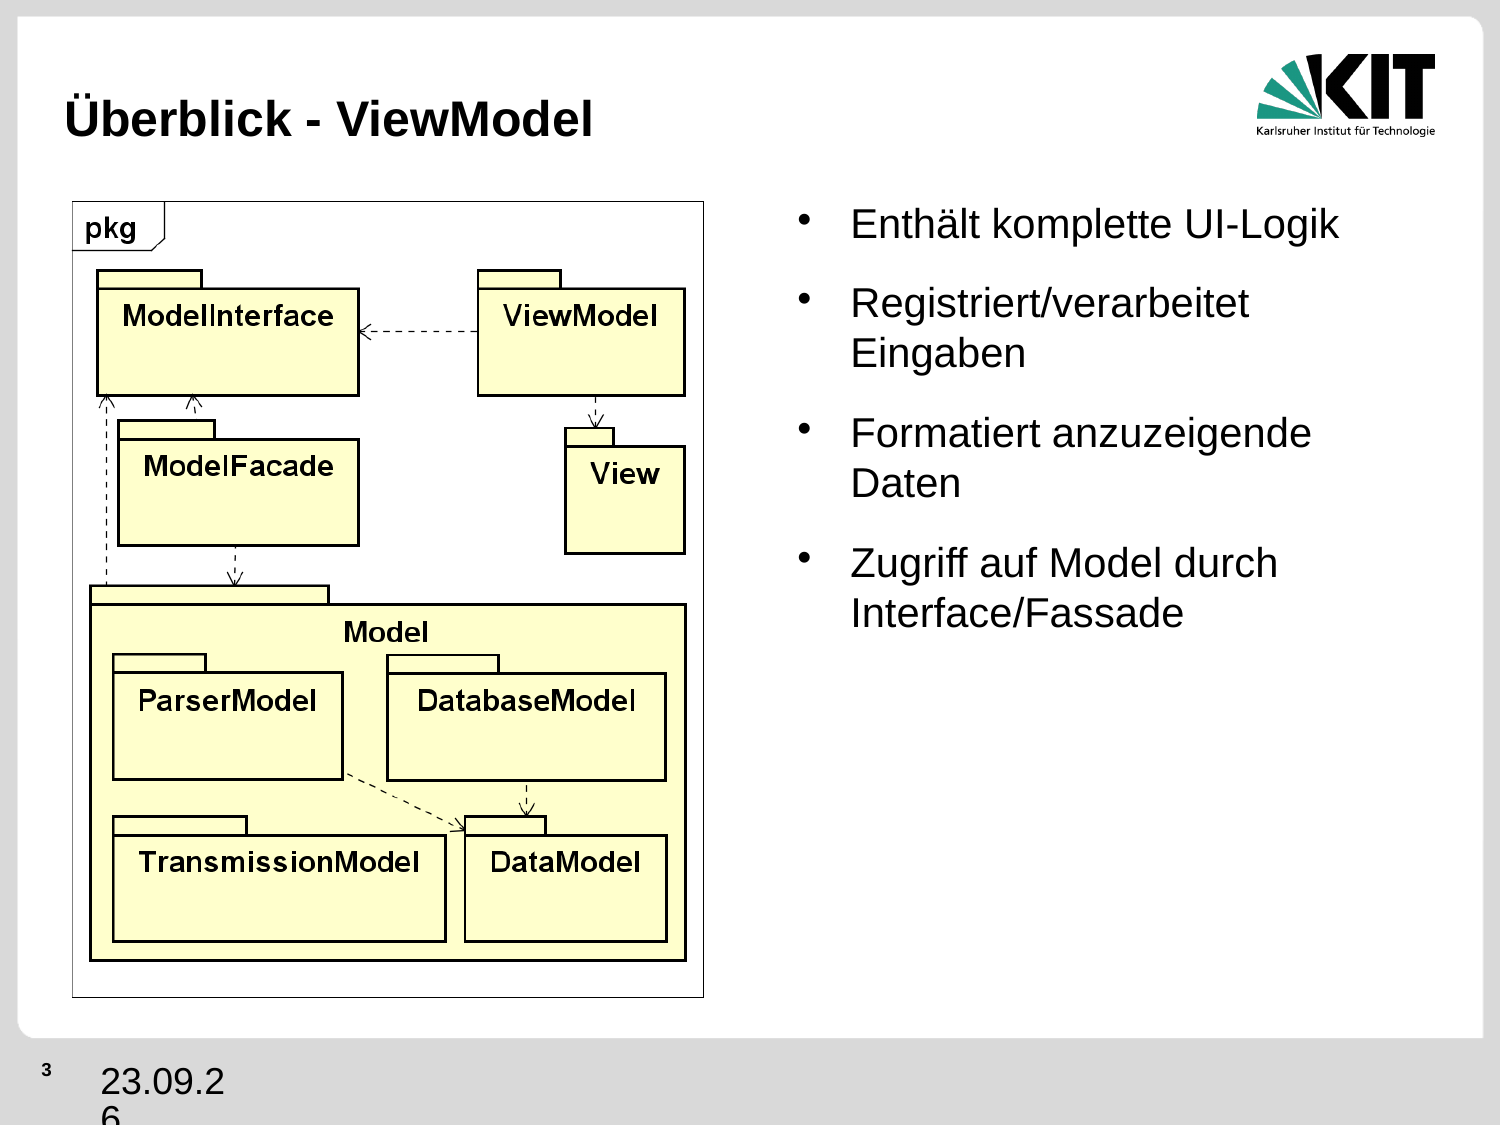

Überblick - ViewModel
Enthält komplette UI-Logik
Registriert/verarbeitet Eingaben
Formatiert anzuzeigende Daten
Zugriff auf Model durch Interface/Fassade